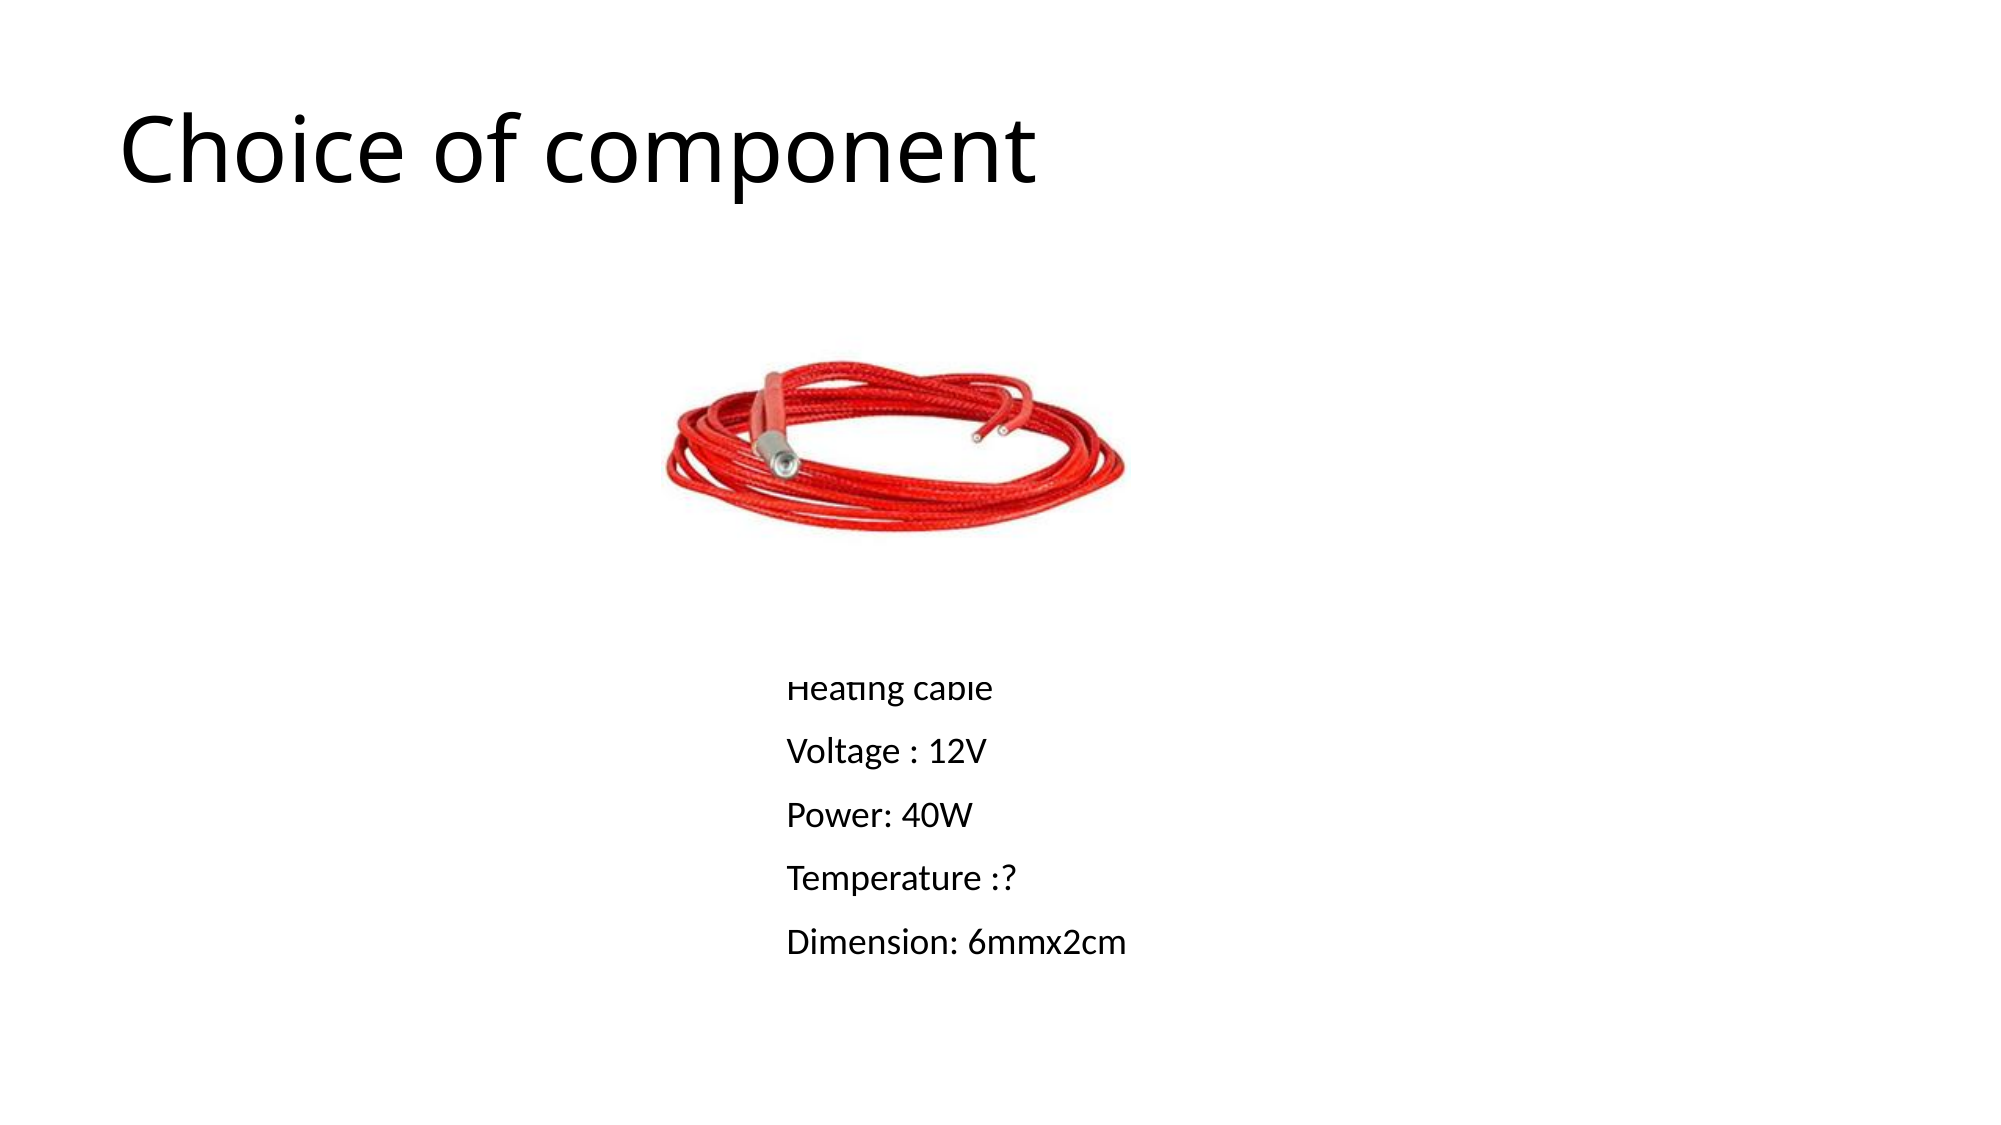

# Choice of component
Heating cable
Voltage : 12V
Power: 40W
Temperature :?
Dimension: 6mmx2cm